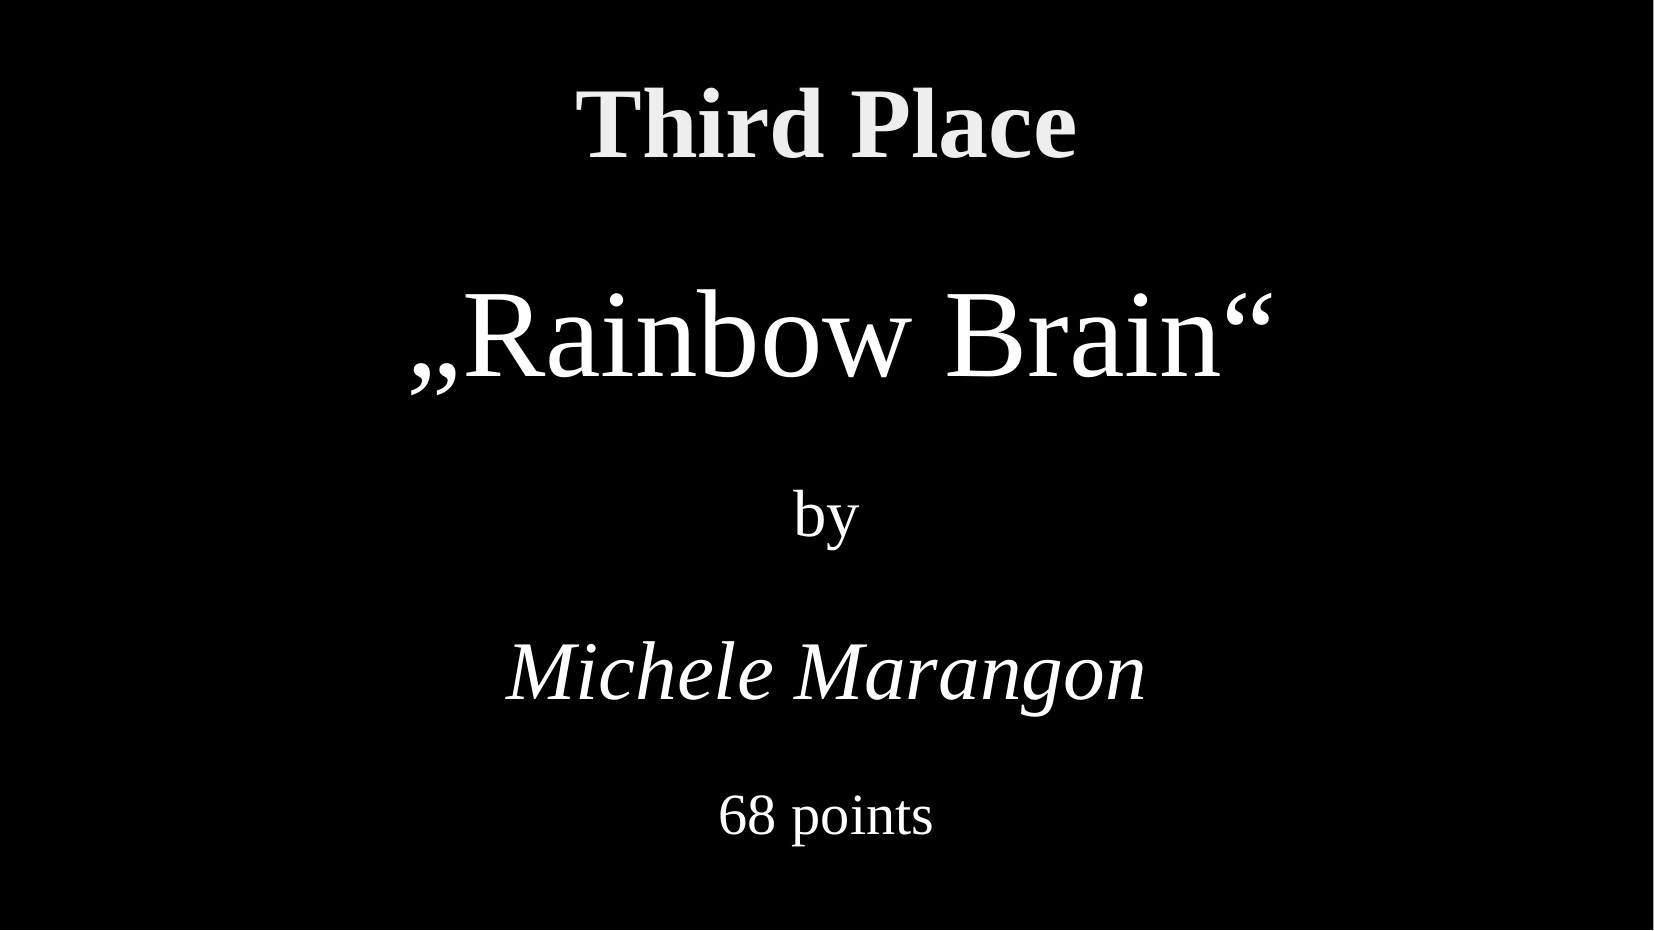

# Third Place
 „Rainbow Brain“
by
Michele Marangon
68 points